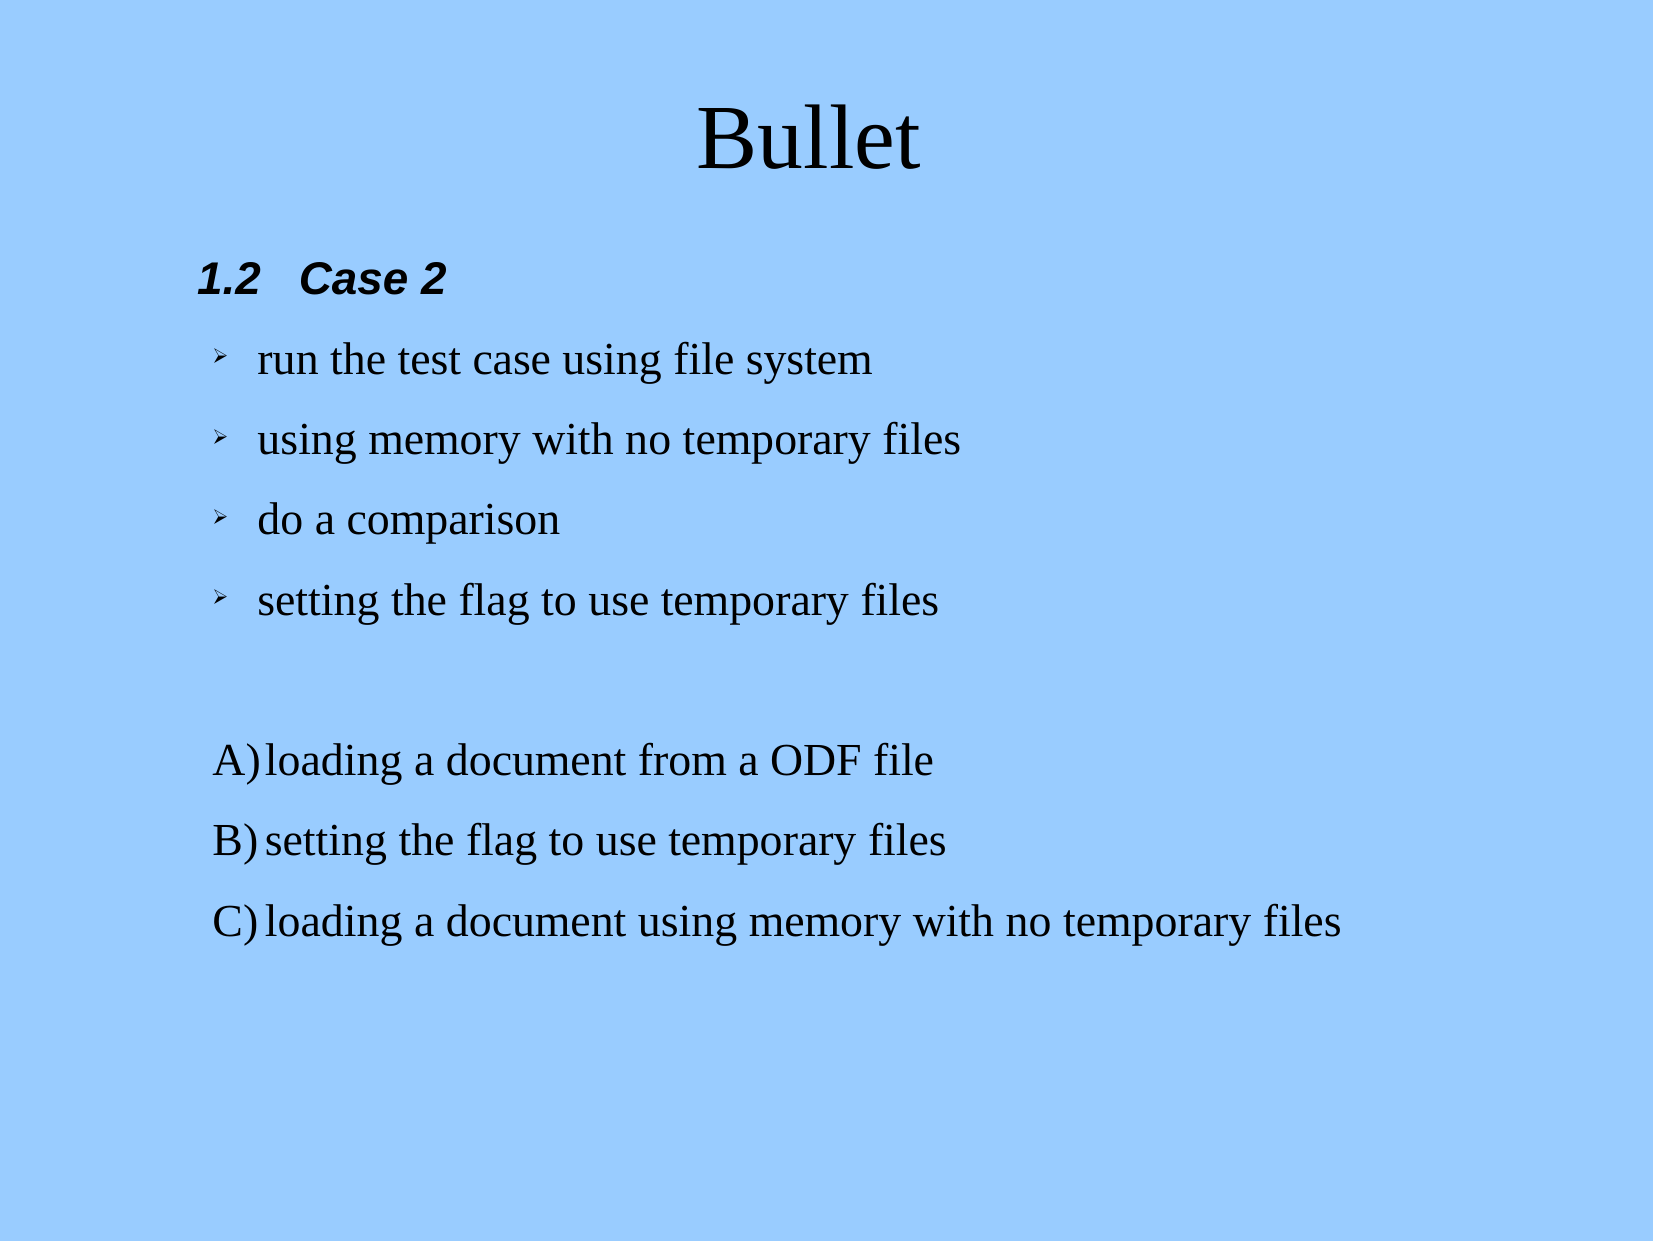

# Bullet
1.2 Case 2
run the test case using file system
using memory with no temporary files
do a comparison
setting the flag to use temporary files
loading a document from a ODF file
setting the flag to use temporary files
loading a document using memory with no temporary files